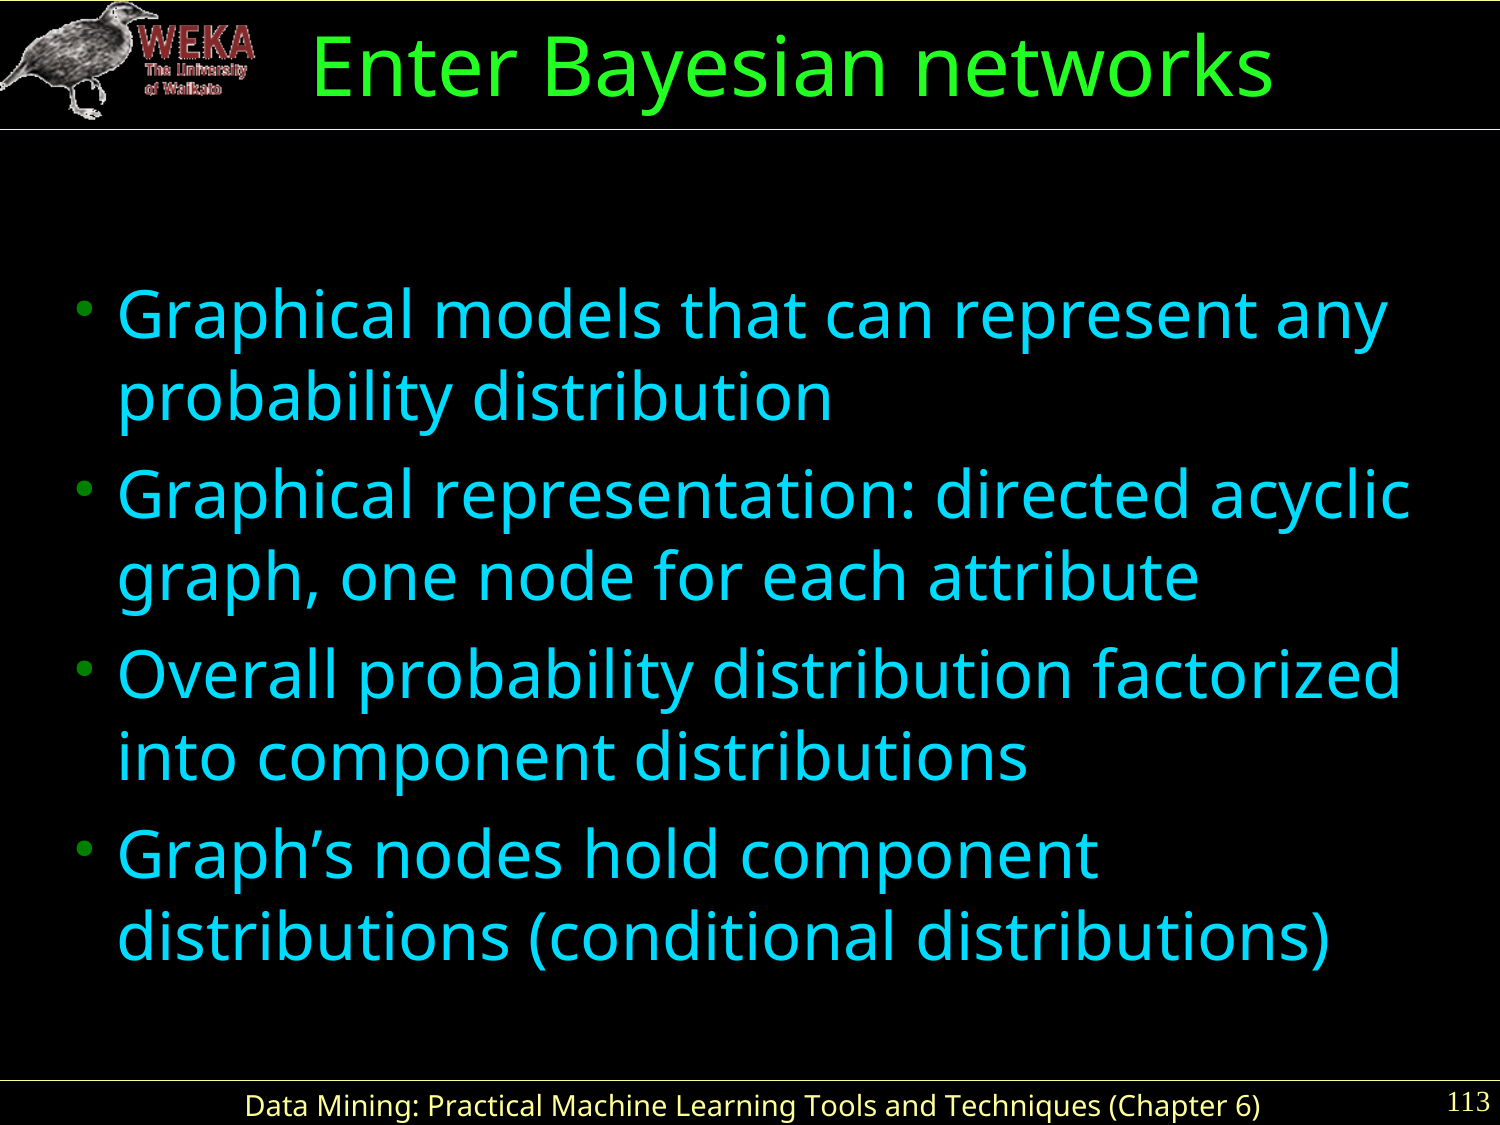

# Enter Bayesian networks
Graphical models that can represent any probability distribution
Graphical representation: directed acyclic graph, one node for each attribute
Overall probability distribution factorized into component distributions
Graph’s nodes hold component distributions (conditional distributions)
Data Mining: Practical Machine Learning Tools and Techniques (Chapter 6)
113